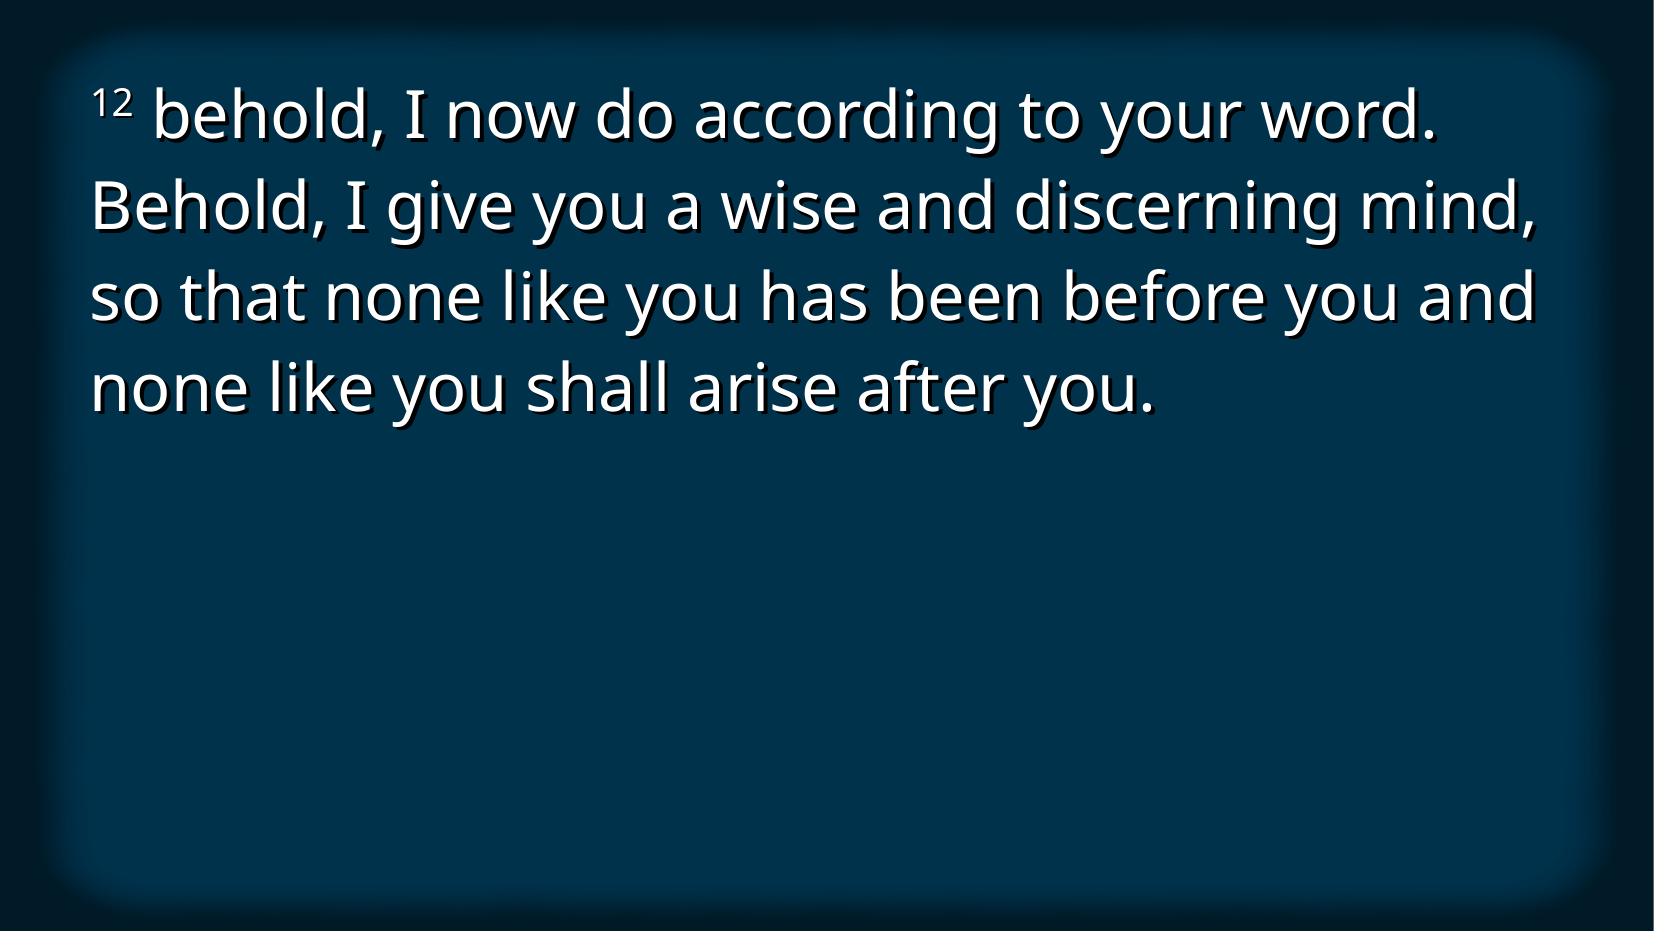

12 behold, I now do according to your word. Behold, I give you a wise and discerning mind, so that none like you has been before you and none like you shall arise after you.